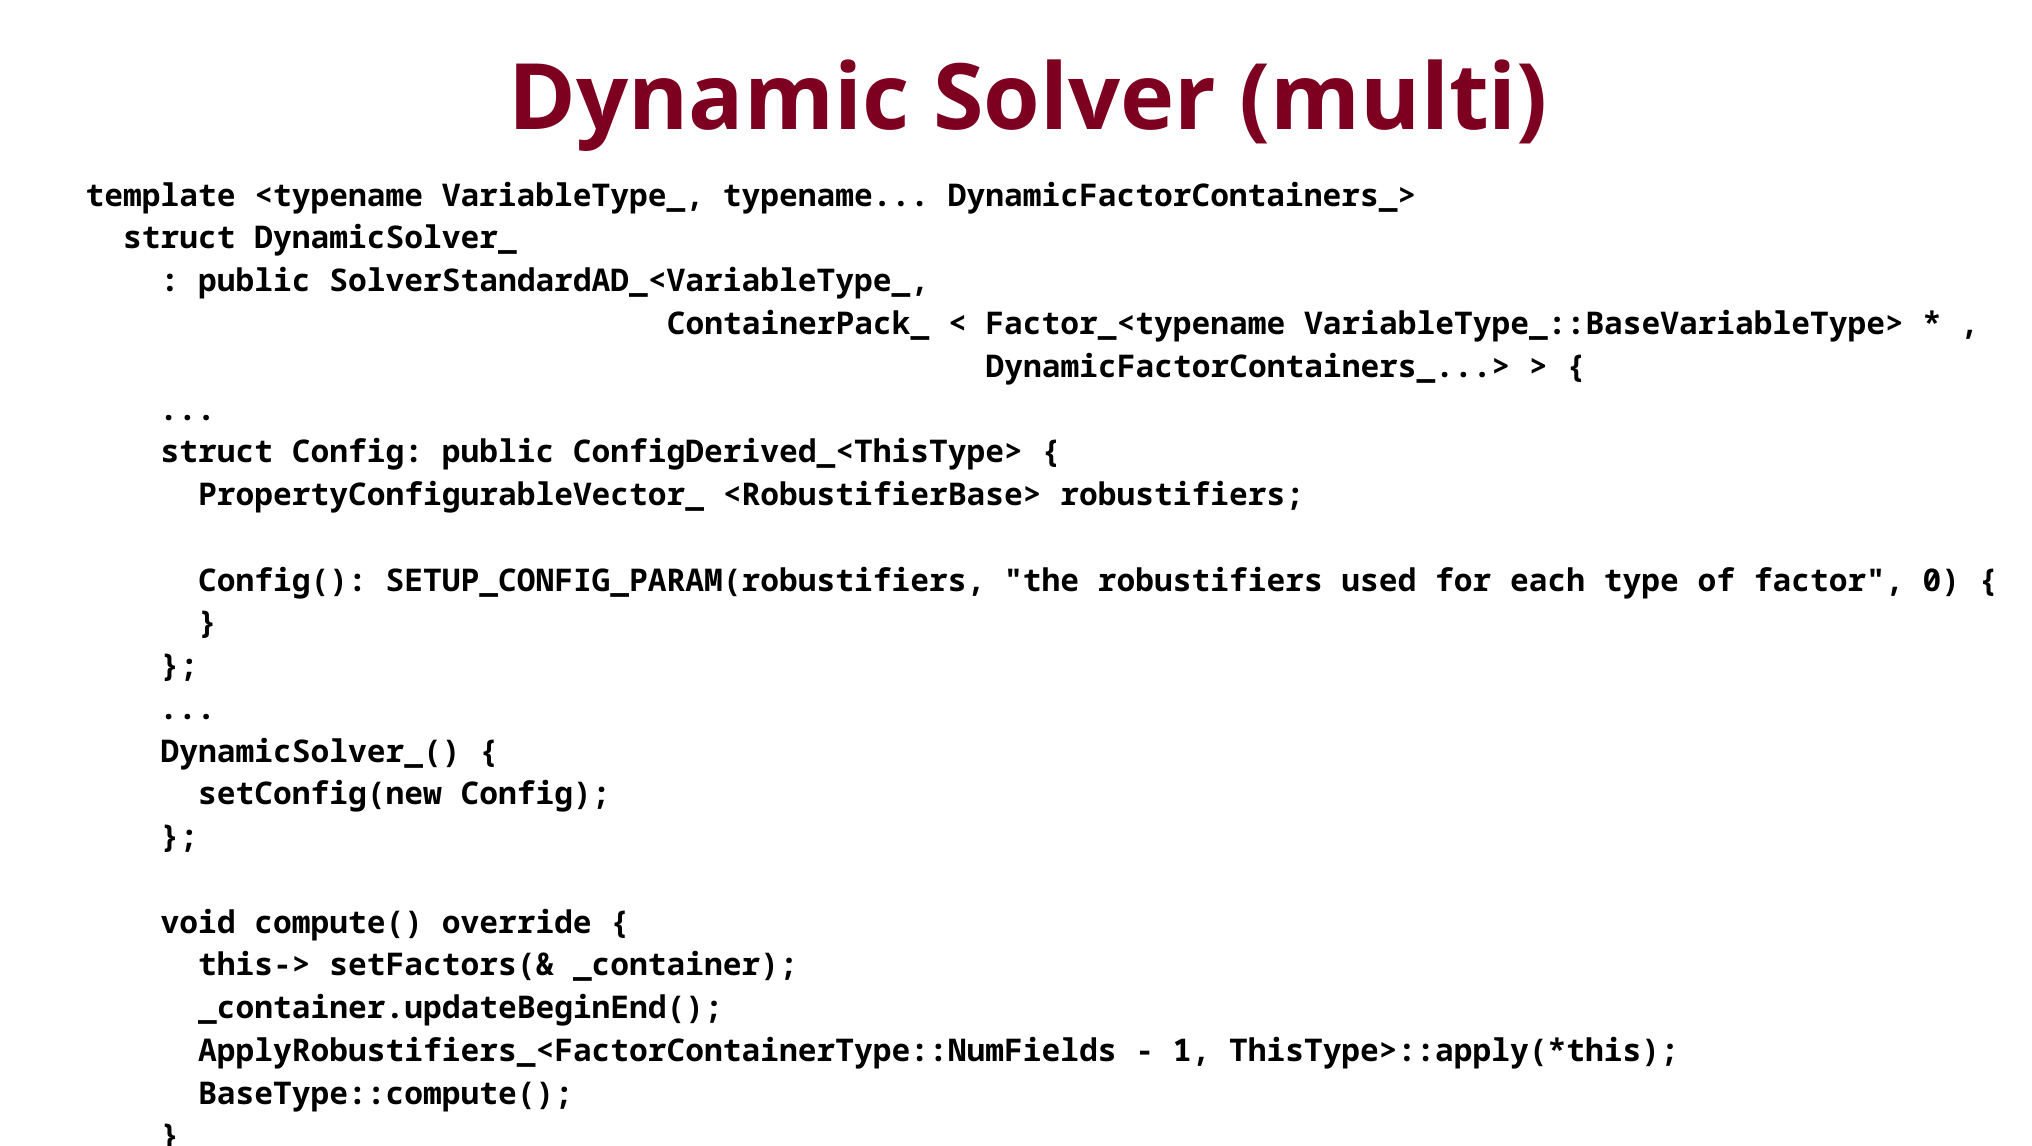

# Dynamic Solver (multi)
template <typename VariableType_, typename... DynamicFactorContainers_>
 struct DynamicSolver_
 : public SolverStandardAD_<VariableType_,
 ContainerPack_ < Factor_<typename VariableType_::BaseVariableType> * ,
 DynamicFactorContainers_...> > {
	...
 struct Config: public ConfigDerived_<ThisType> {
 PropertyConfigurableVector_ <RobustifierBase> robustifiers;
 Config(): SETUP_CONFIG_PARAM(robustifiers, "the robustifiers used for each type of factor", 0) {
 }
 };
	...
 DynamicSolver_() {
 setConfig(new Config);
 };
 void compute() override {
 this-> setFactors(& _container);
 _container.updateBeginEnd();
 ApplyRobustifiers_<FactorContainerType::NumFields - 1, ThisType>::apply(*this);
 BaseType::compute();
 }
	...
}